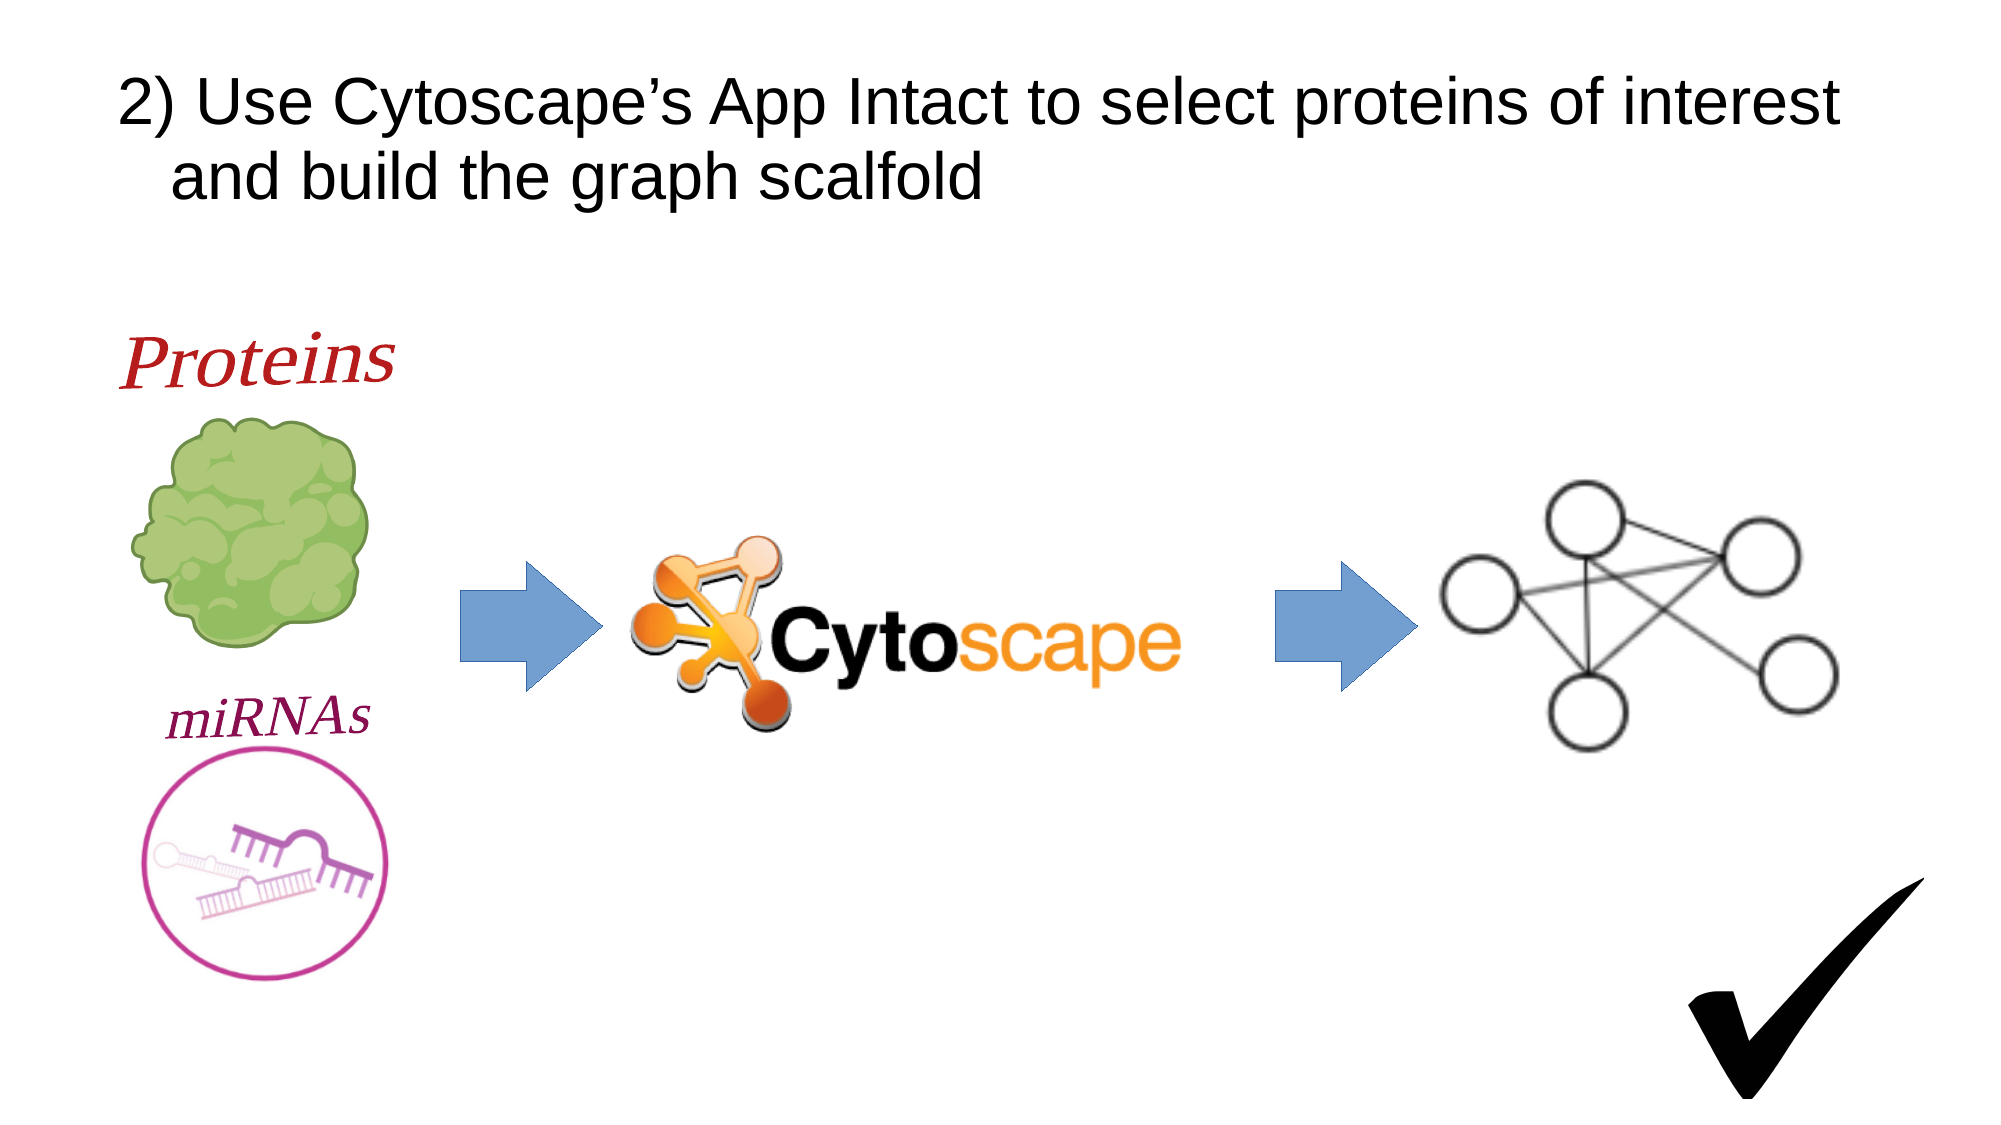

# Use Cytoscape’s App Intact to select proteins of interest and build the graph scalfold
Proteins
miRNAs